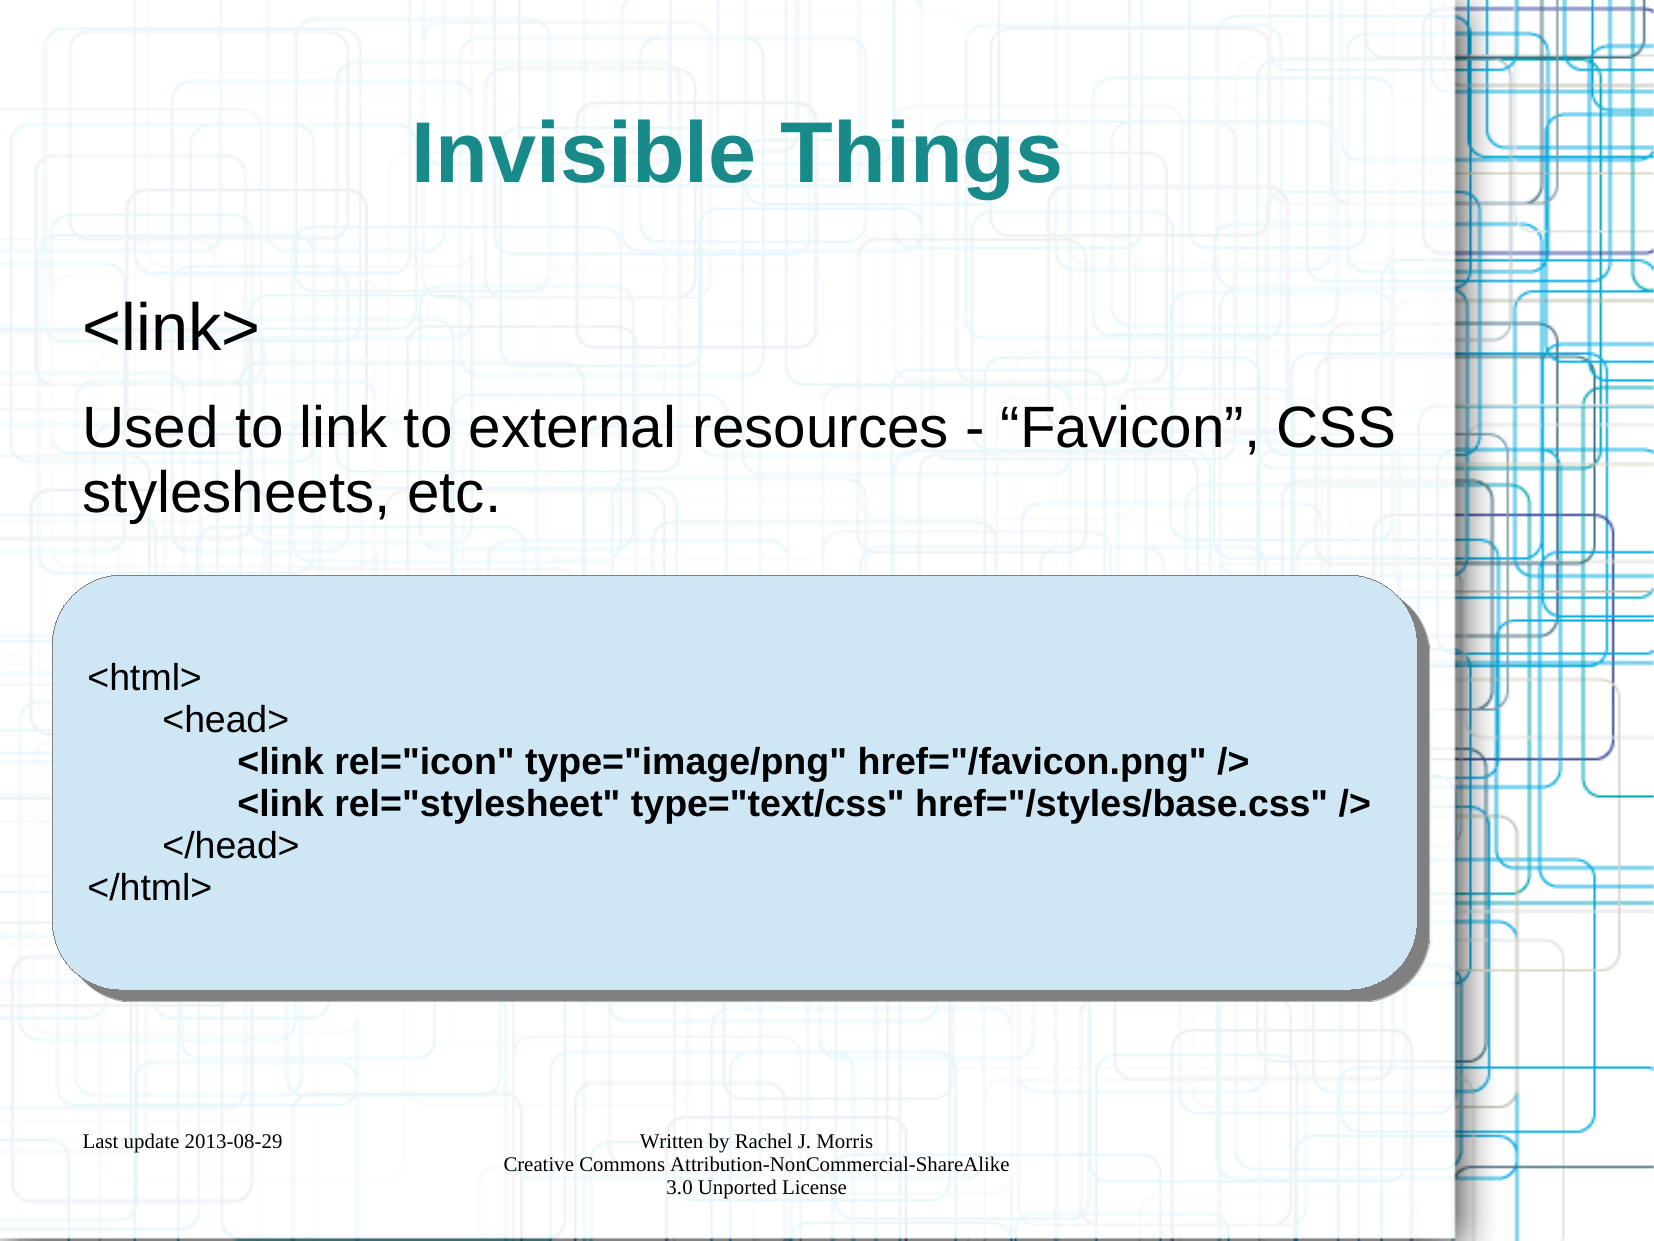

# Invisible Things
<link>
Used to link to external resources - “Favicon”, CSS stylesheets, etc.
<html>
	<head>
		<link rel="icon" type="image/png" href="/favicon.png" />
		<link rel="stylesheet" type="text/css" href="/styles/base.css" />
	</head>
</html>